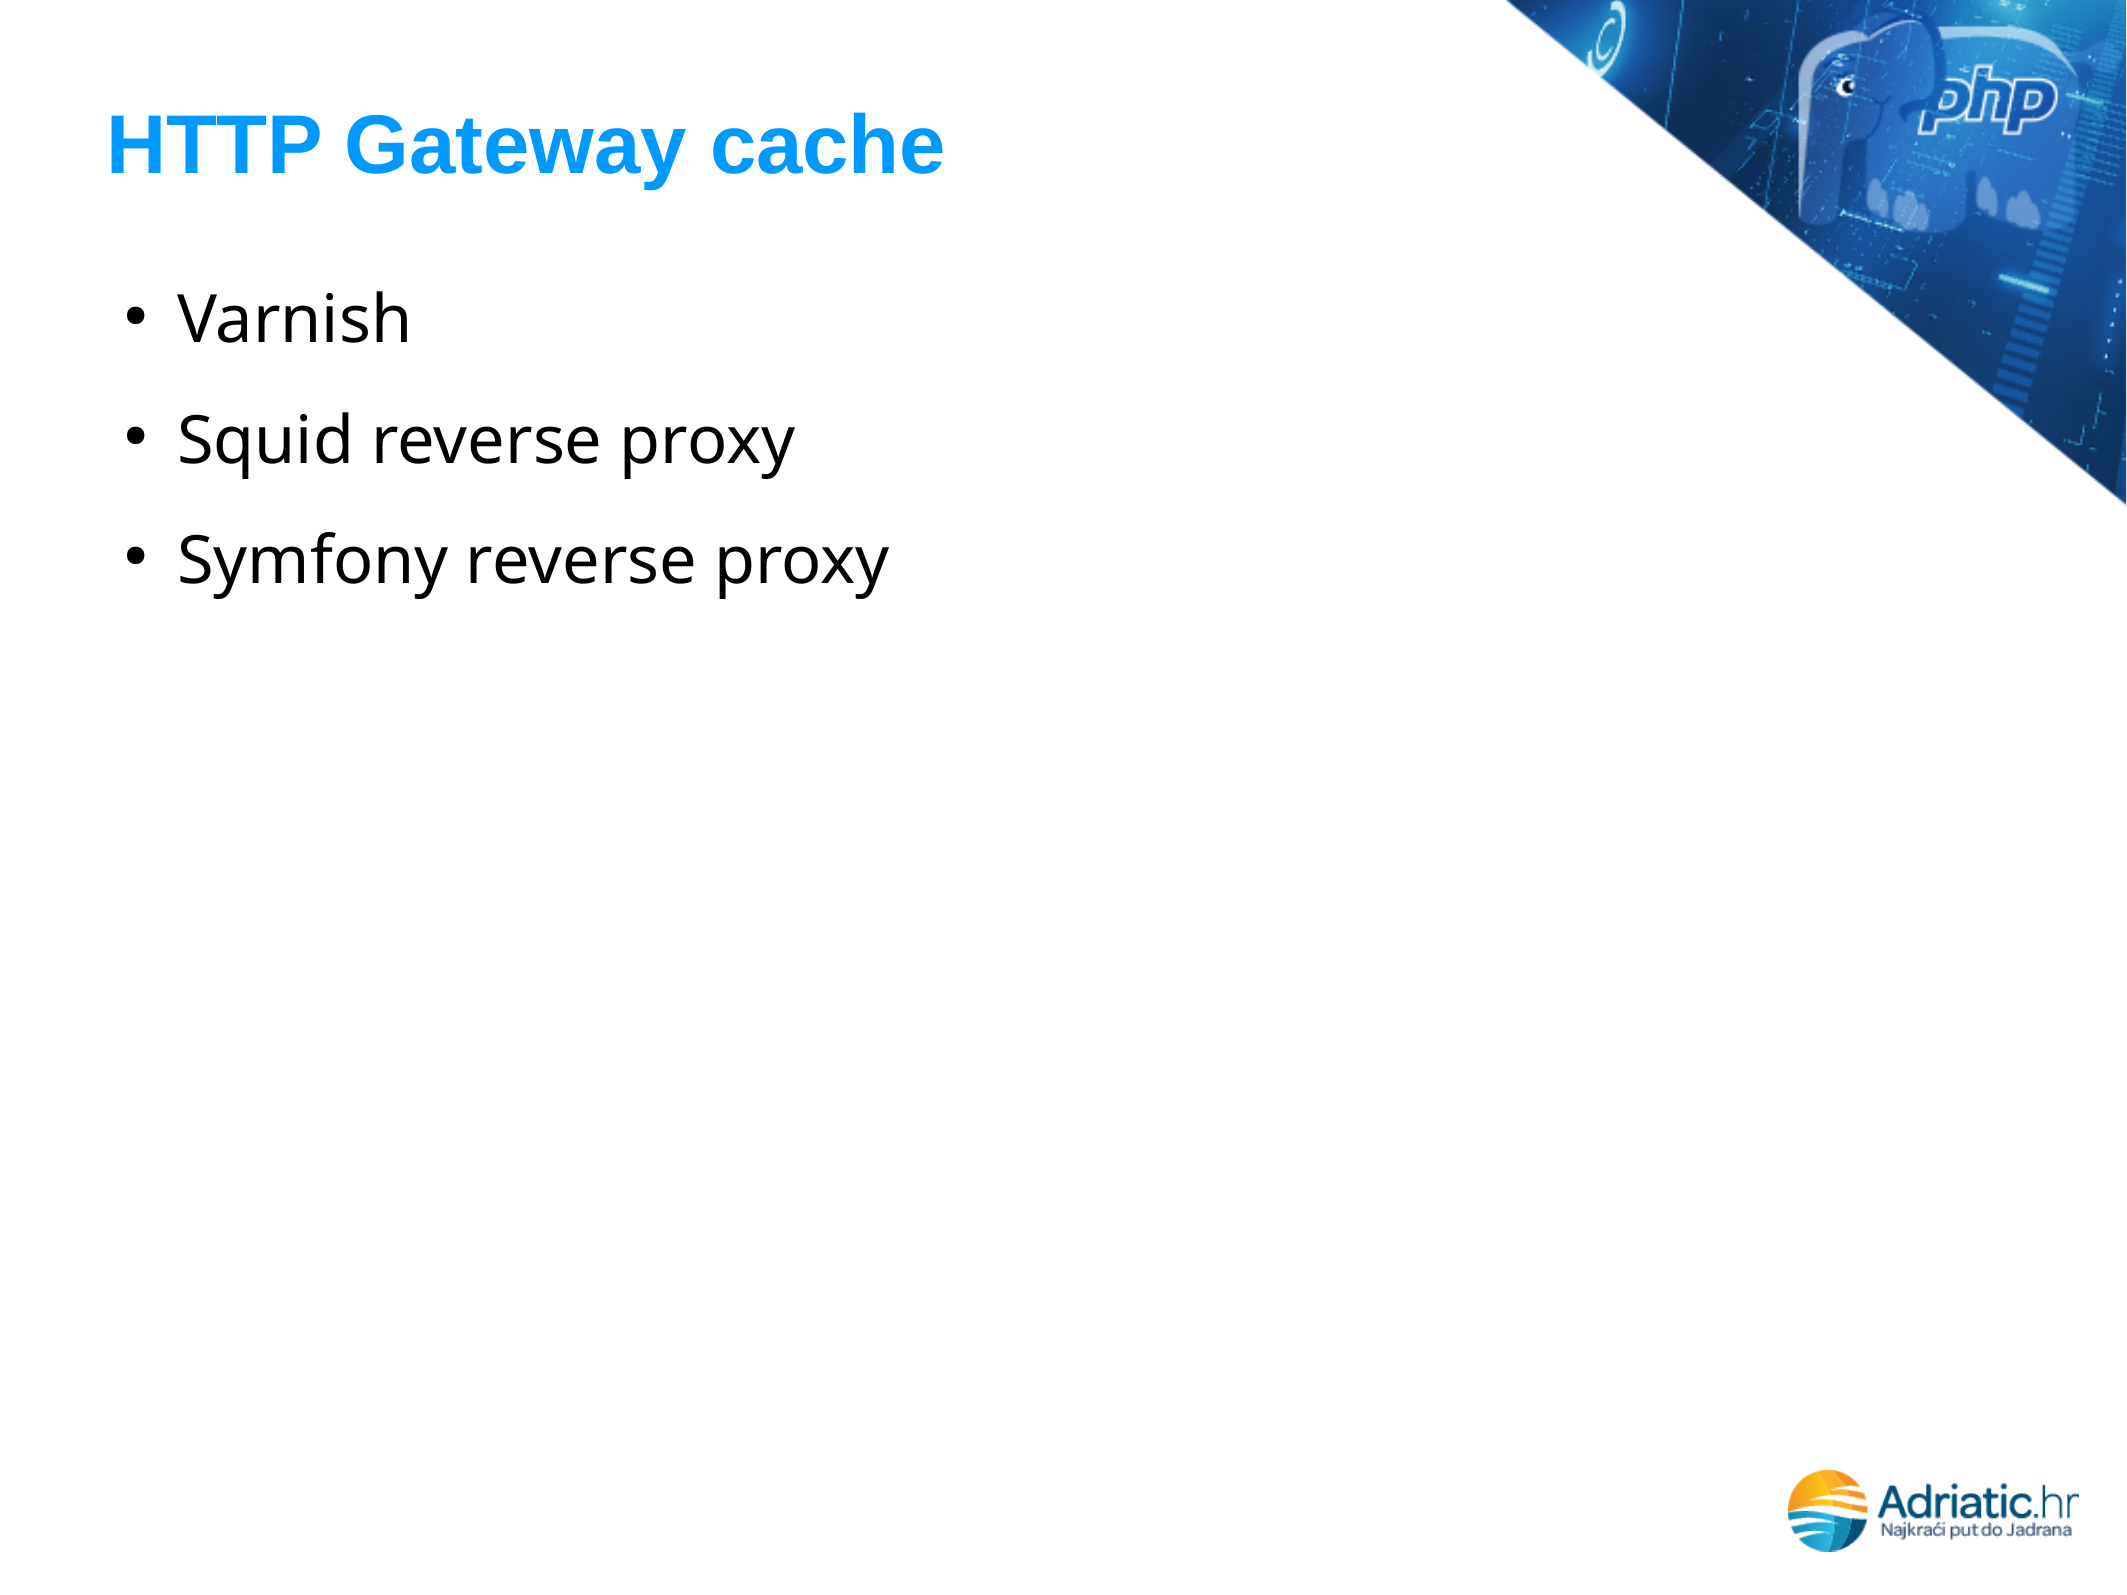

# HTTP Gateway cache
Varnish
Squid reverse proxy
Symfony reverse proxy